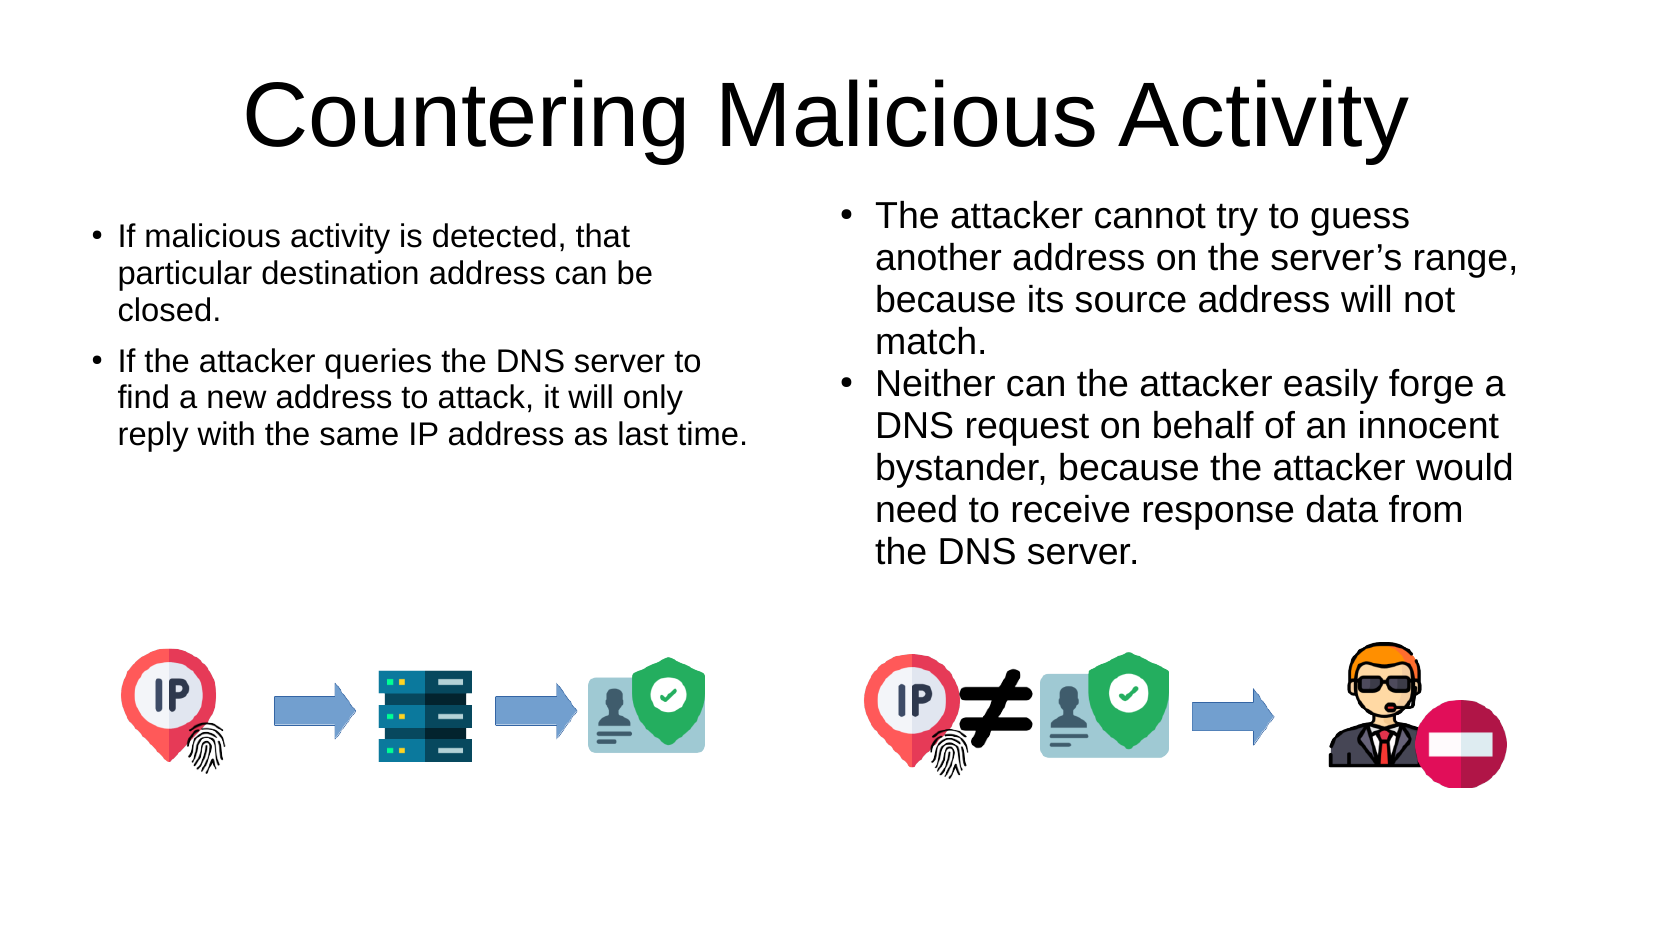

# Countering Malicious Activity
The attacker cannot try to guess another address on the server’s range, because its source address will not match.
Neither can the attacker easily forge a DNS request on behalf of an innocent bystander, because the attacker would need to receive response data from the DNS server.
If malicious activity is detected, that particular destination address can be closed.
If the attacker queries the DNS server to find a new address to attack, it will only reply with the same IP address as last time.